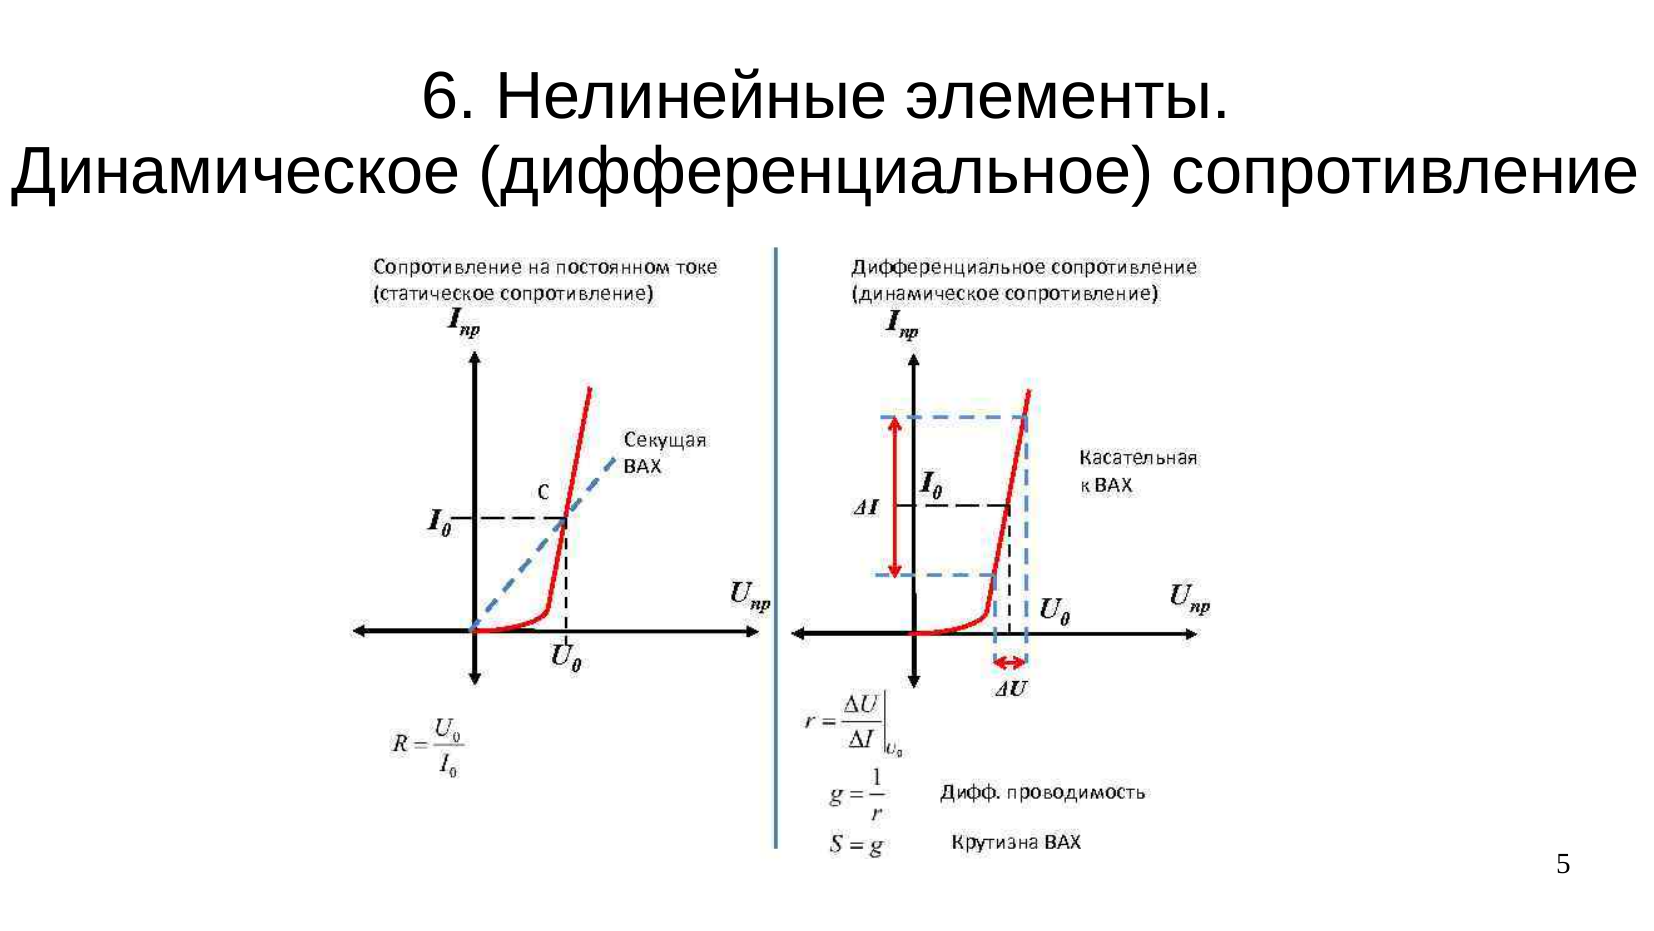

# 6. Нелинейные элементы. Динамическое (дифференциальное) сопротивление
5